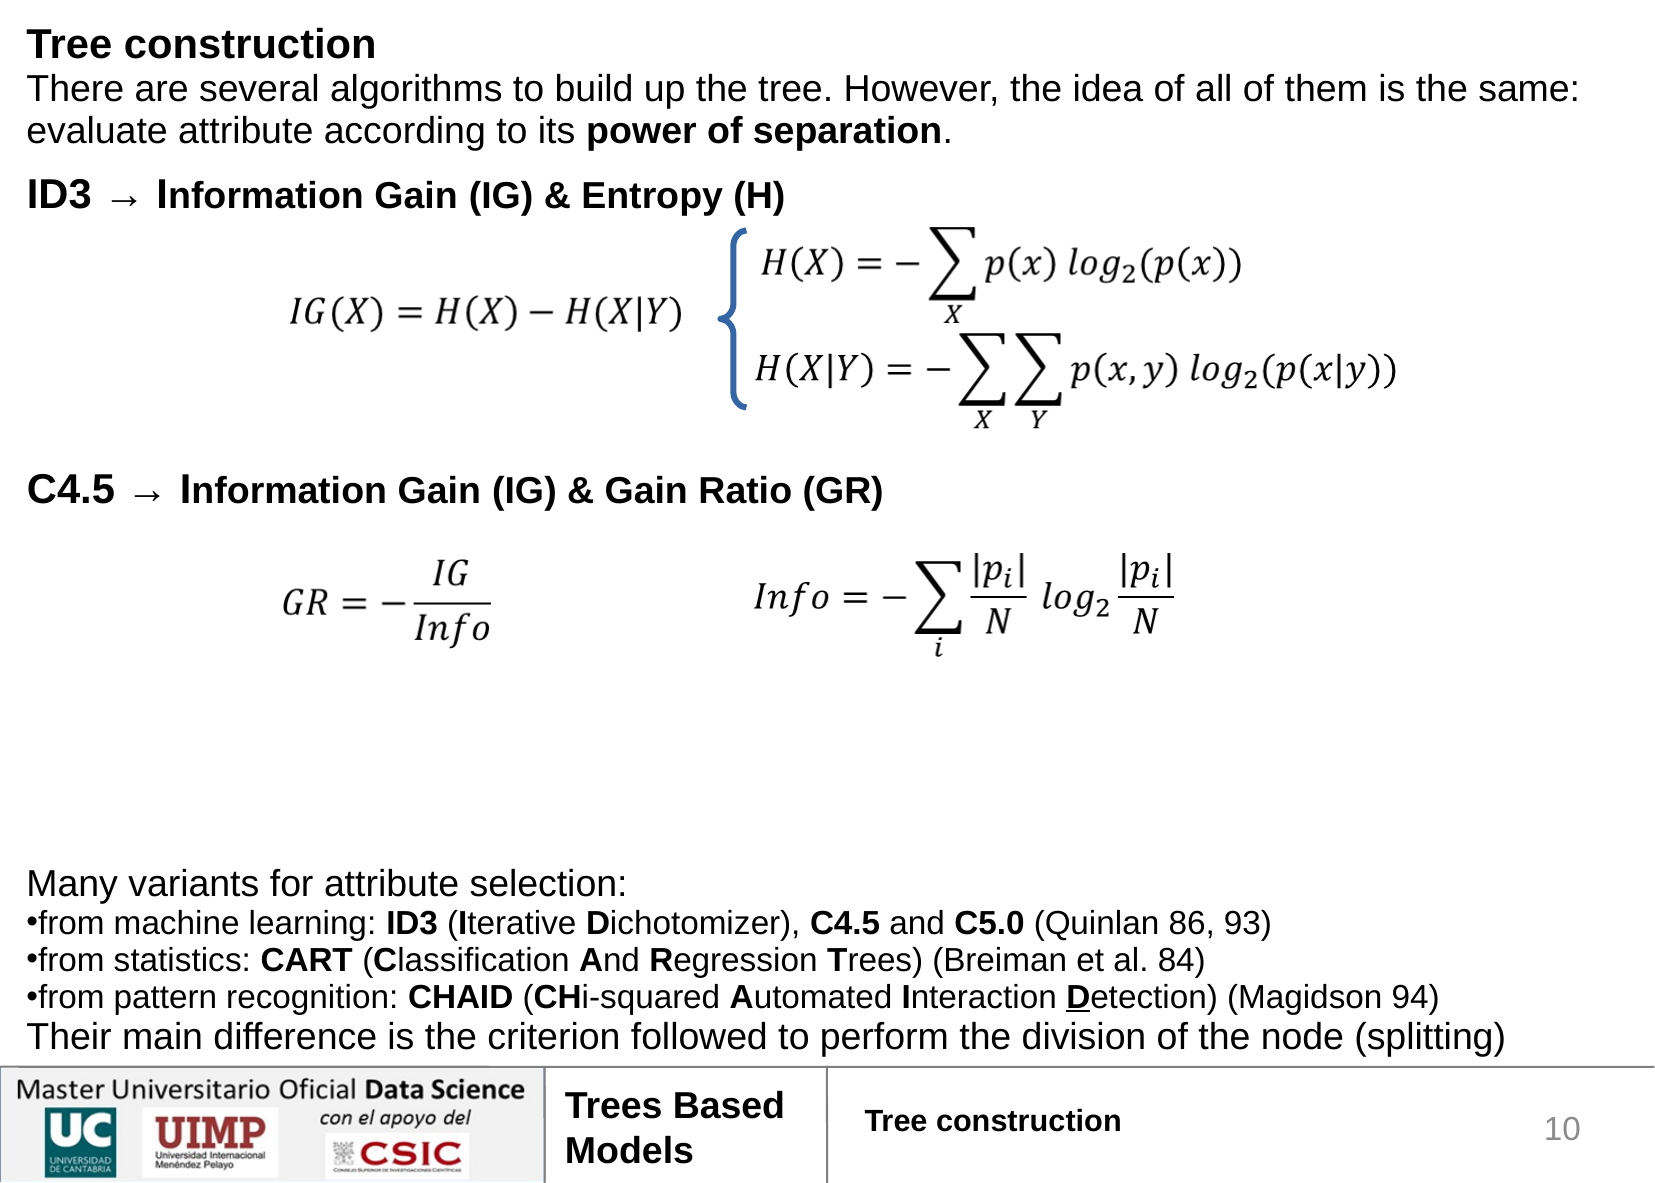

Tree construction
There are several algorithms to build up the tree. However, the idea of all of them is the same: evaluate attribute according to its power of separation.
Many variants for attribute selection:
from machine learning: ID3 (Iterative Dichotomizer), C4.5 and C5.0 (Quinlan 86, 93)
from statistics: CART (Classification And Regression Trees) (Breiman et al. 84)
from pattern recognition: CHAID (CHi-squared Automated Interaction Detection) (Magidson 94)
Their main difference is the criterion followed to perform the division of the node (splitting)
ID3 → Information Gain (IG) & Entropy (H)
C4.5 → Information Gain (IG) & Gain Ratio (GR)
Tree construction